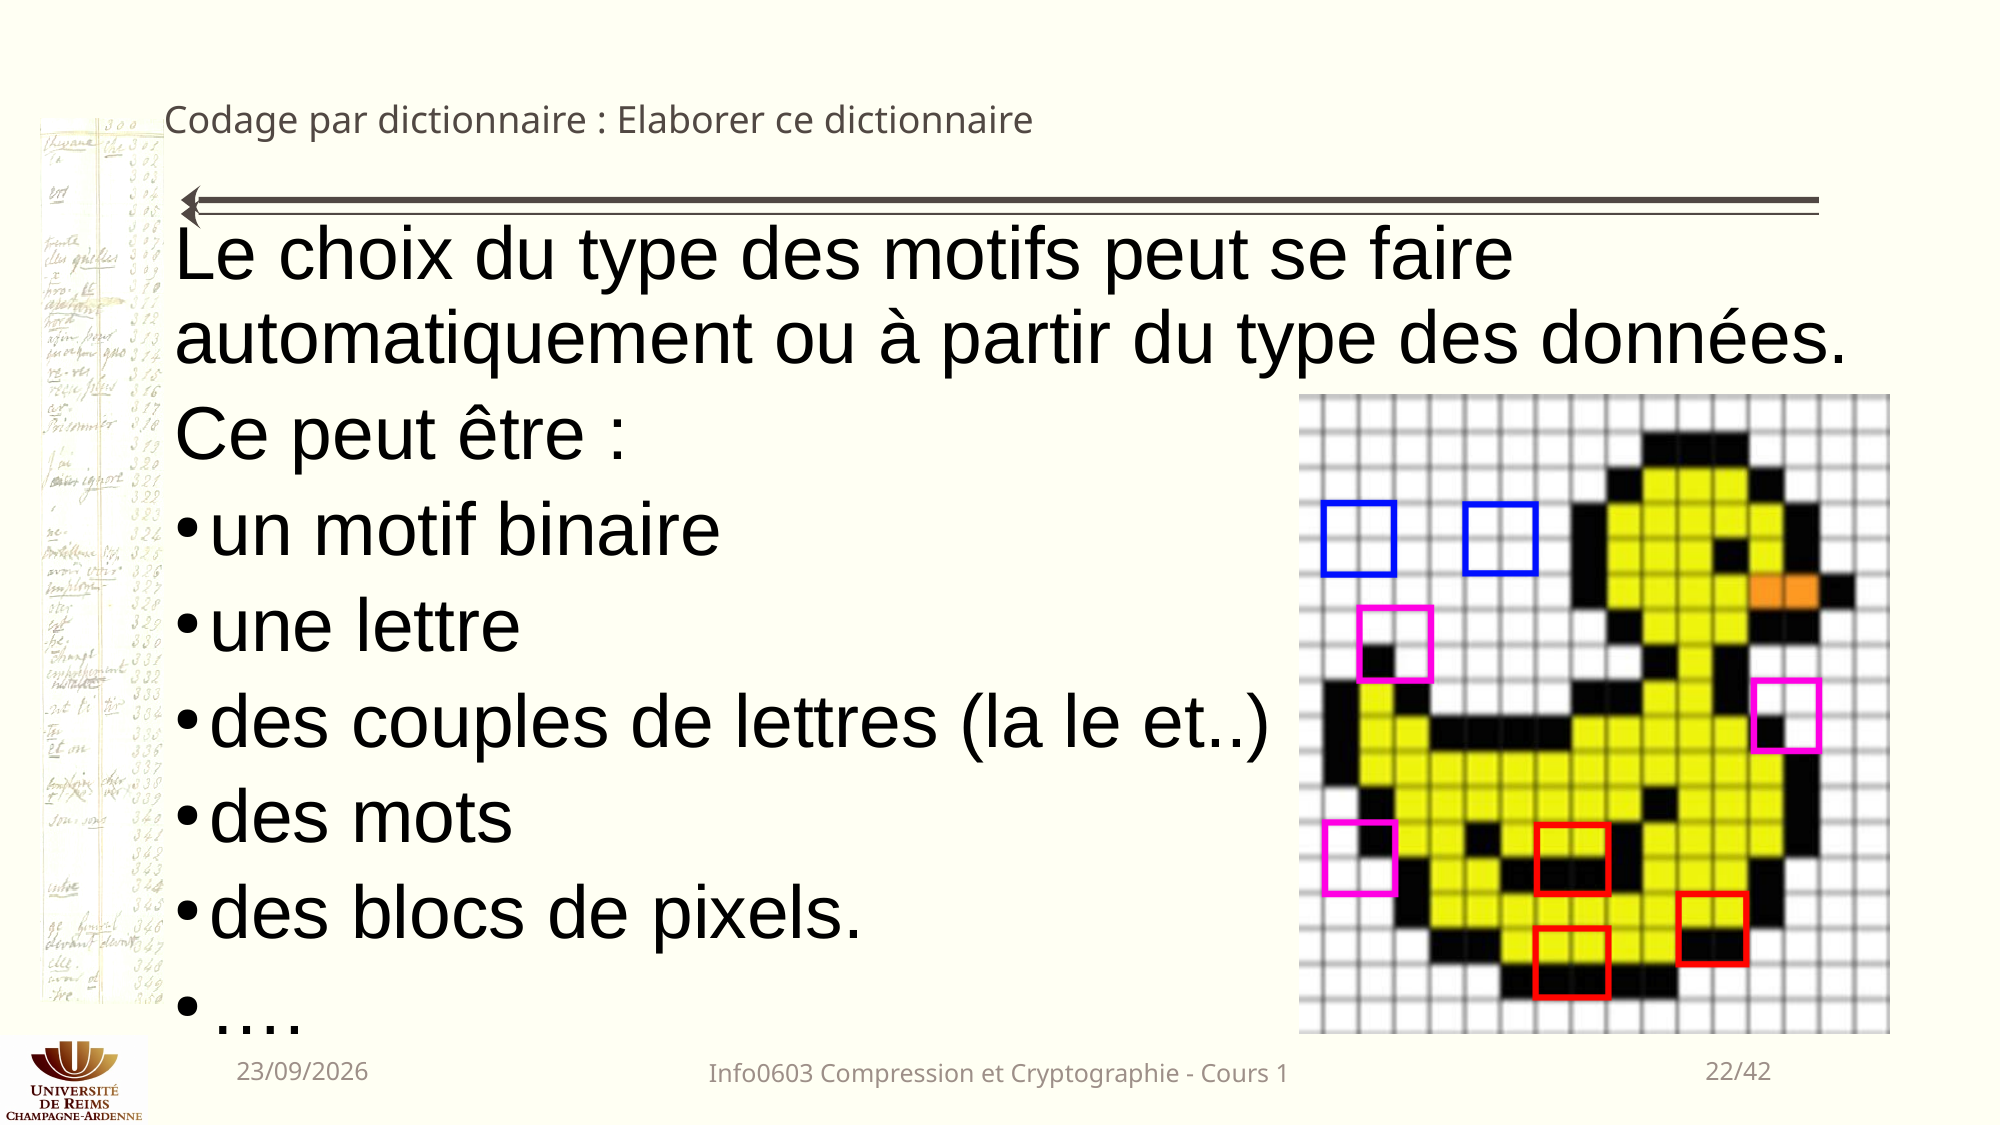

# Codage par dictionnaire : Elaborer ce dictionnaire
Le choix du type des motifs peut se faire automatiquement ou à partir du type des données.
Ce peut être :
un motif binaire
une lettre
des couples de lettres (la le et..)
des mots
des blocs de pixels.
….